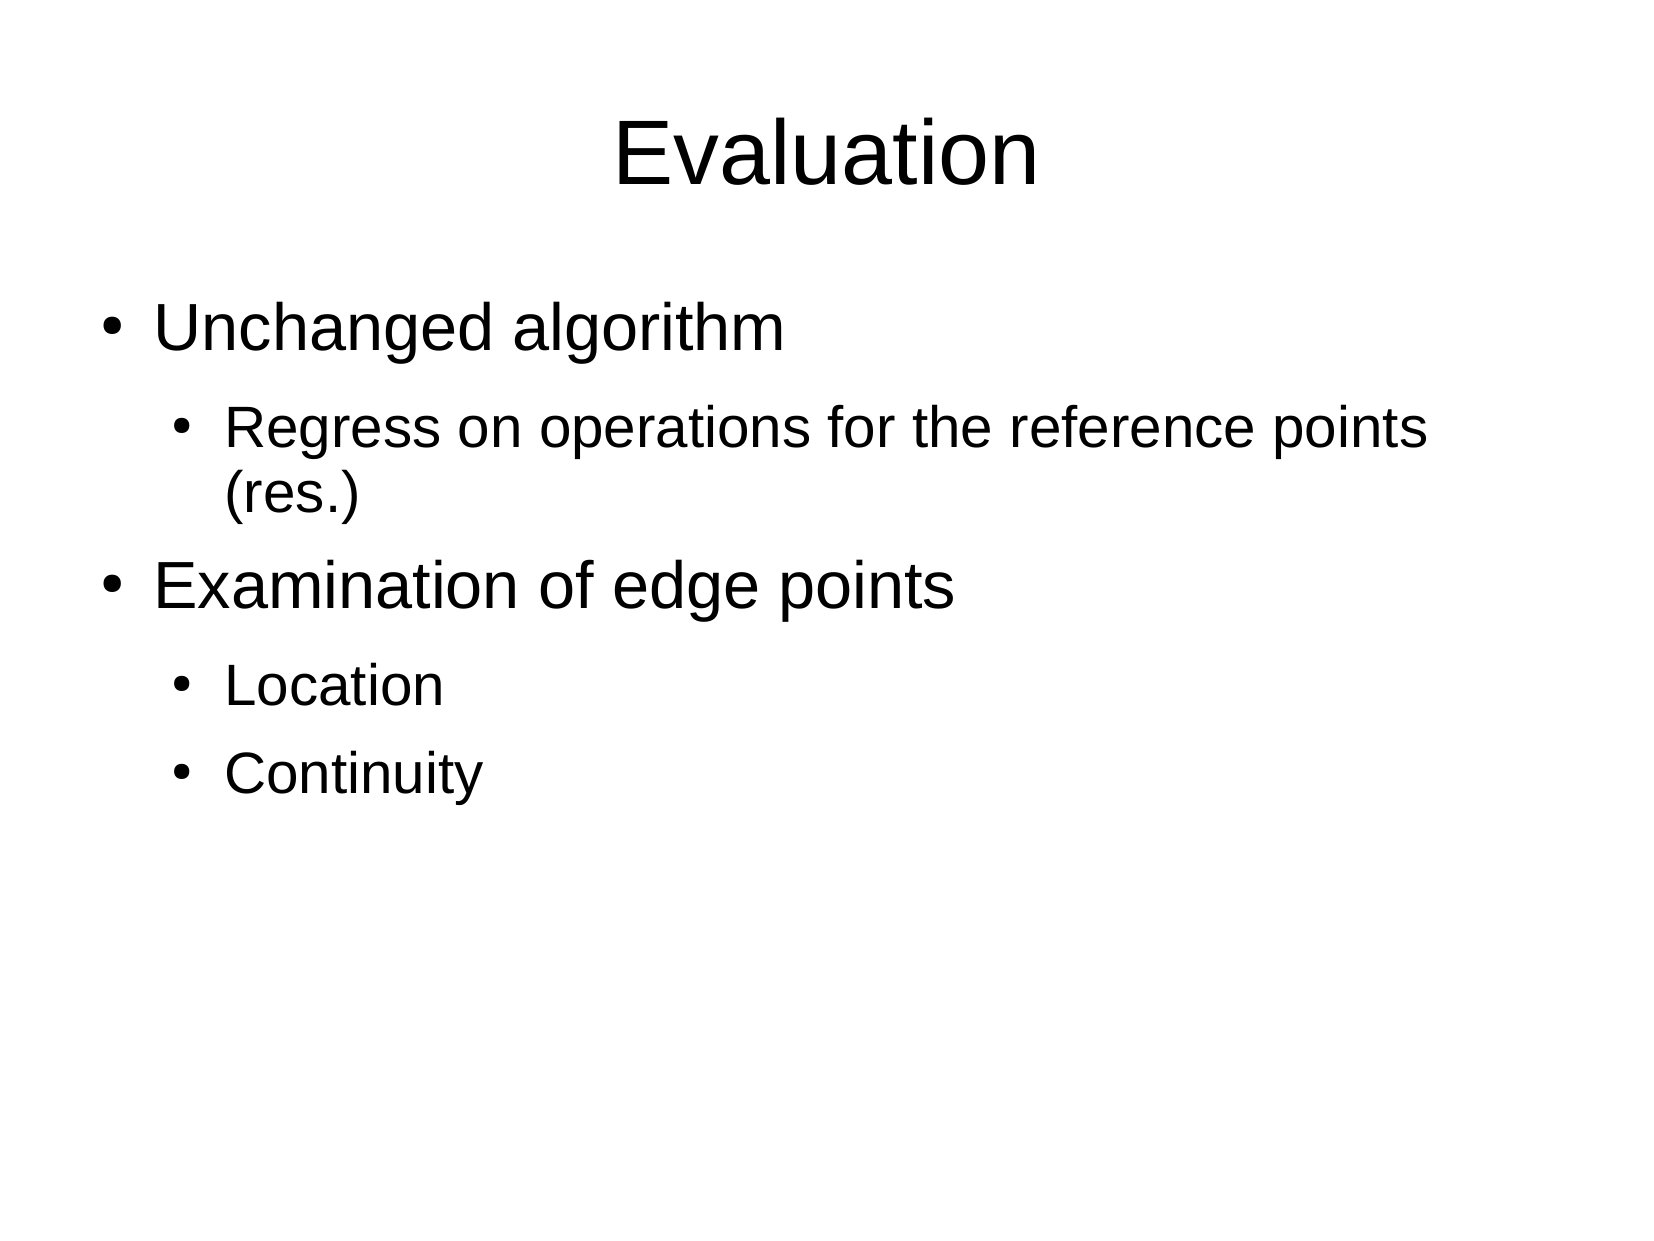

# Evaluation
Unchanged algorithm
Regress on operations for the reference points (res.)
Examination of edge points
Location
Continuity